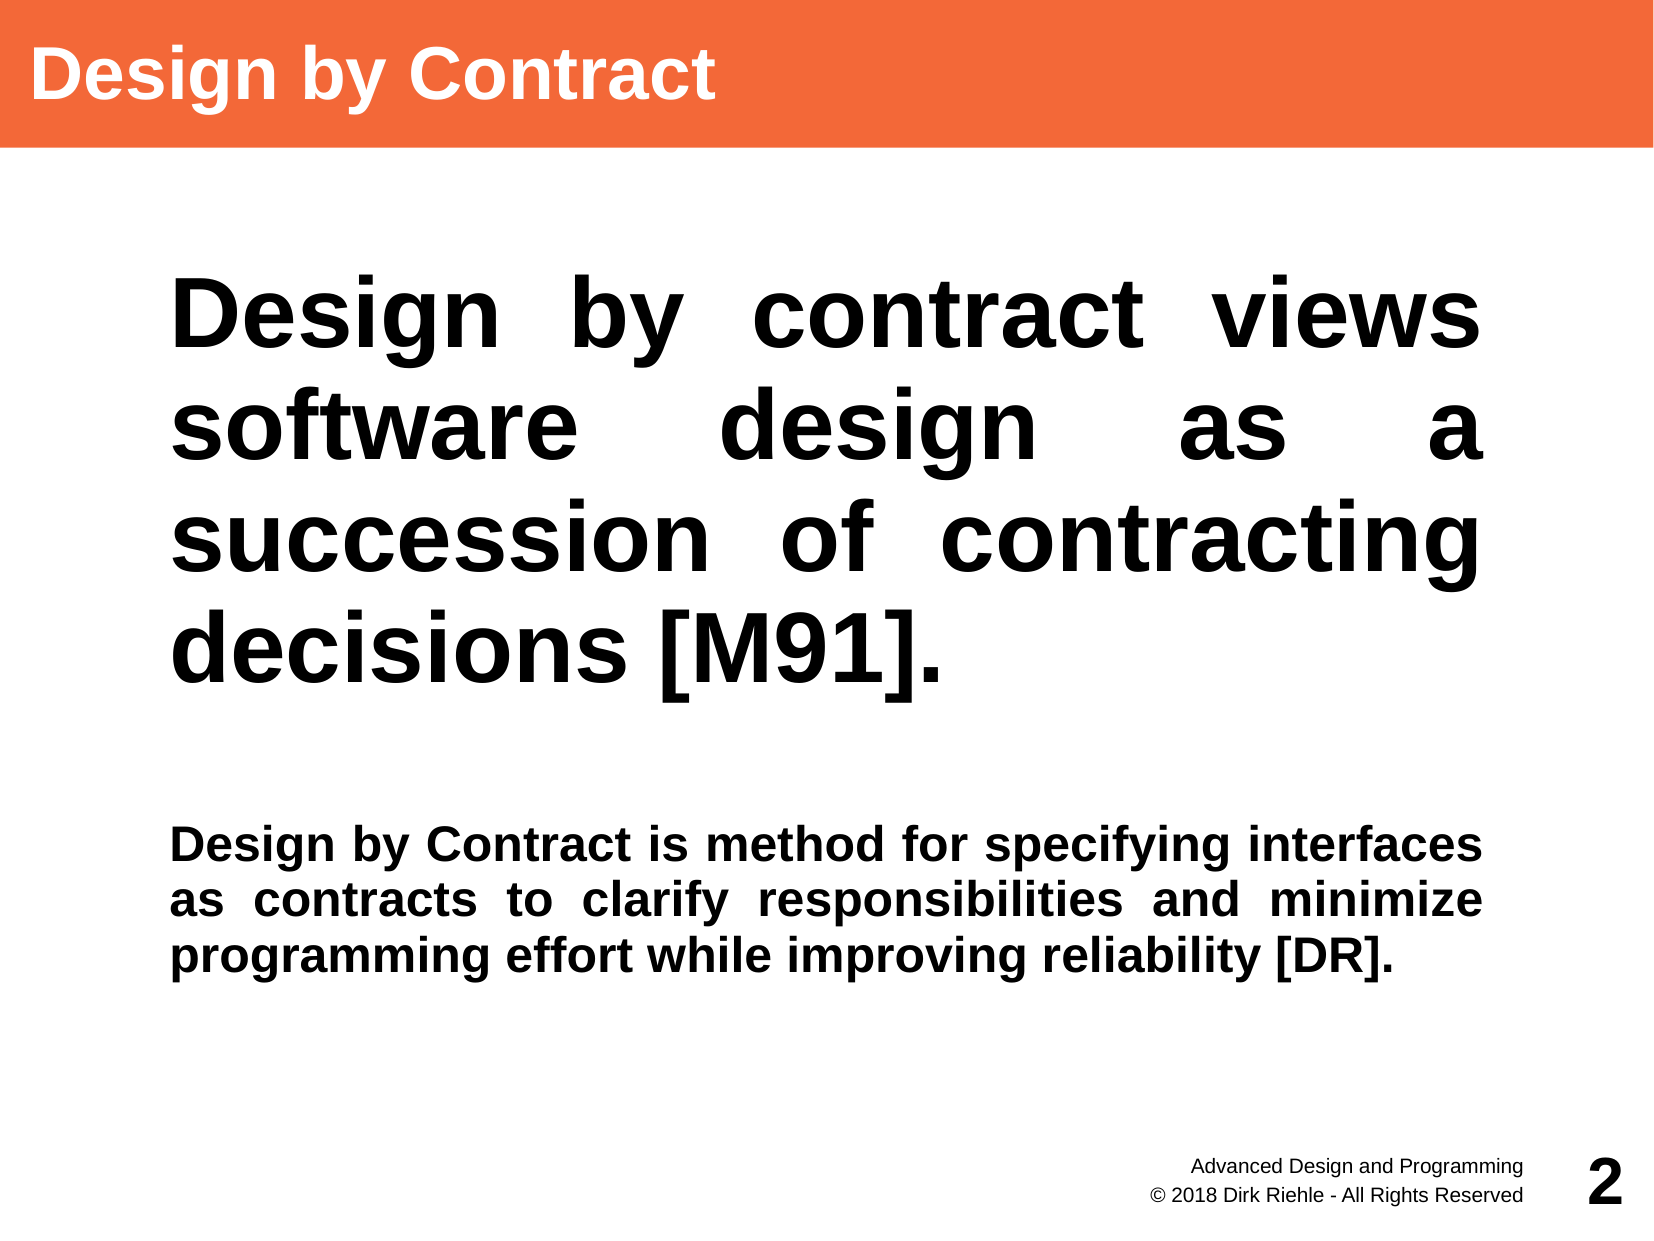

# Design by Contract
Design by contract views software design as a succession of contracting decisions [M91].
Design by Contract is method for specifying interfaces as contracts to clarify responsibilities and minimize programming effort while improving reliability [DR].
Advanced Design and Programming
2
© 2018 Dirk Riehle - All Rights Reserved